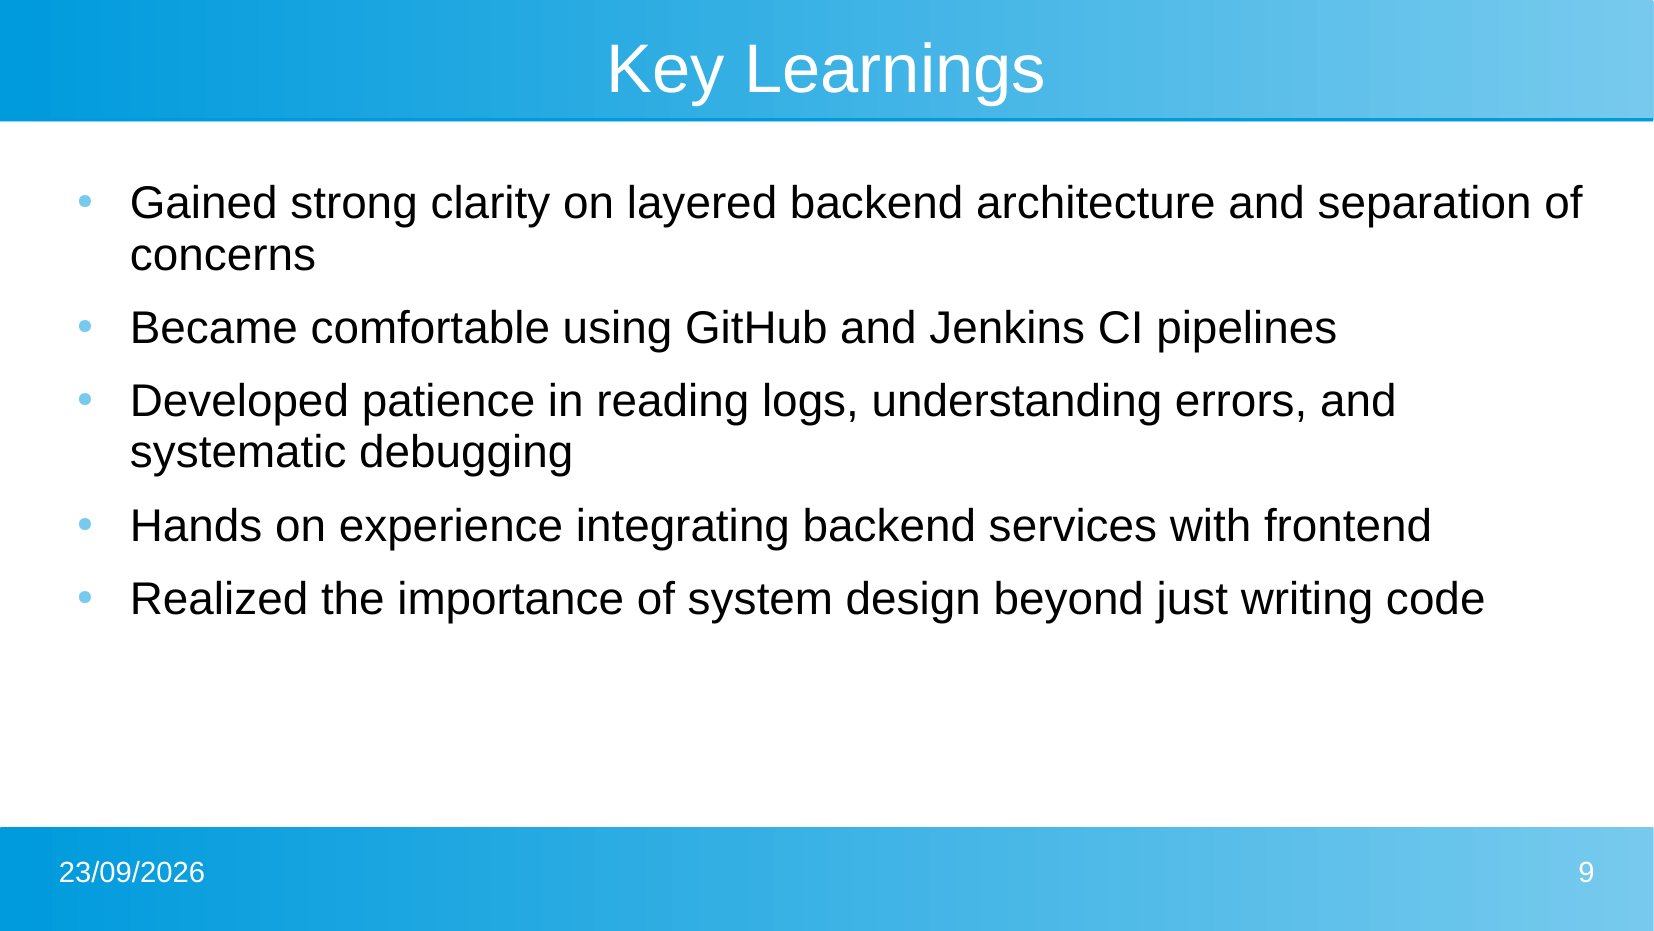

# Key Learnings
Gained strong clarity on layered backend architecture and separation of concerns
Became comfortable using GitHub and Jenkins CI pipelines
Developed patience in reading logs, understanding errors, and systematic debugging
Hands on experience integrating backend services with frontend
Realized the importance of system design beyond just writing code
9